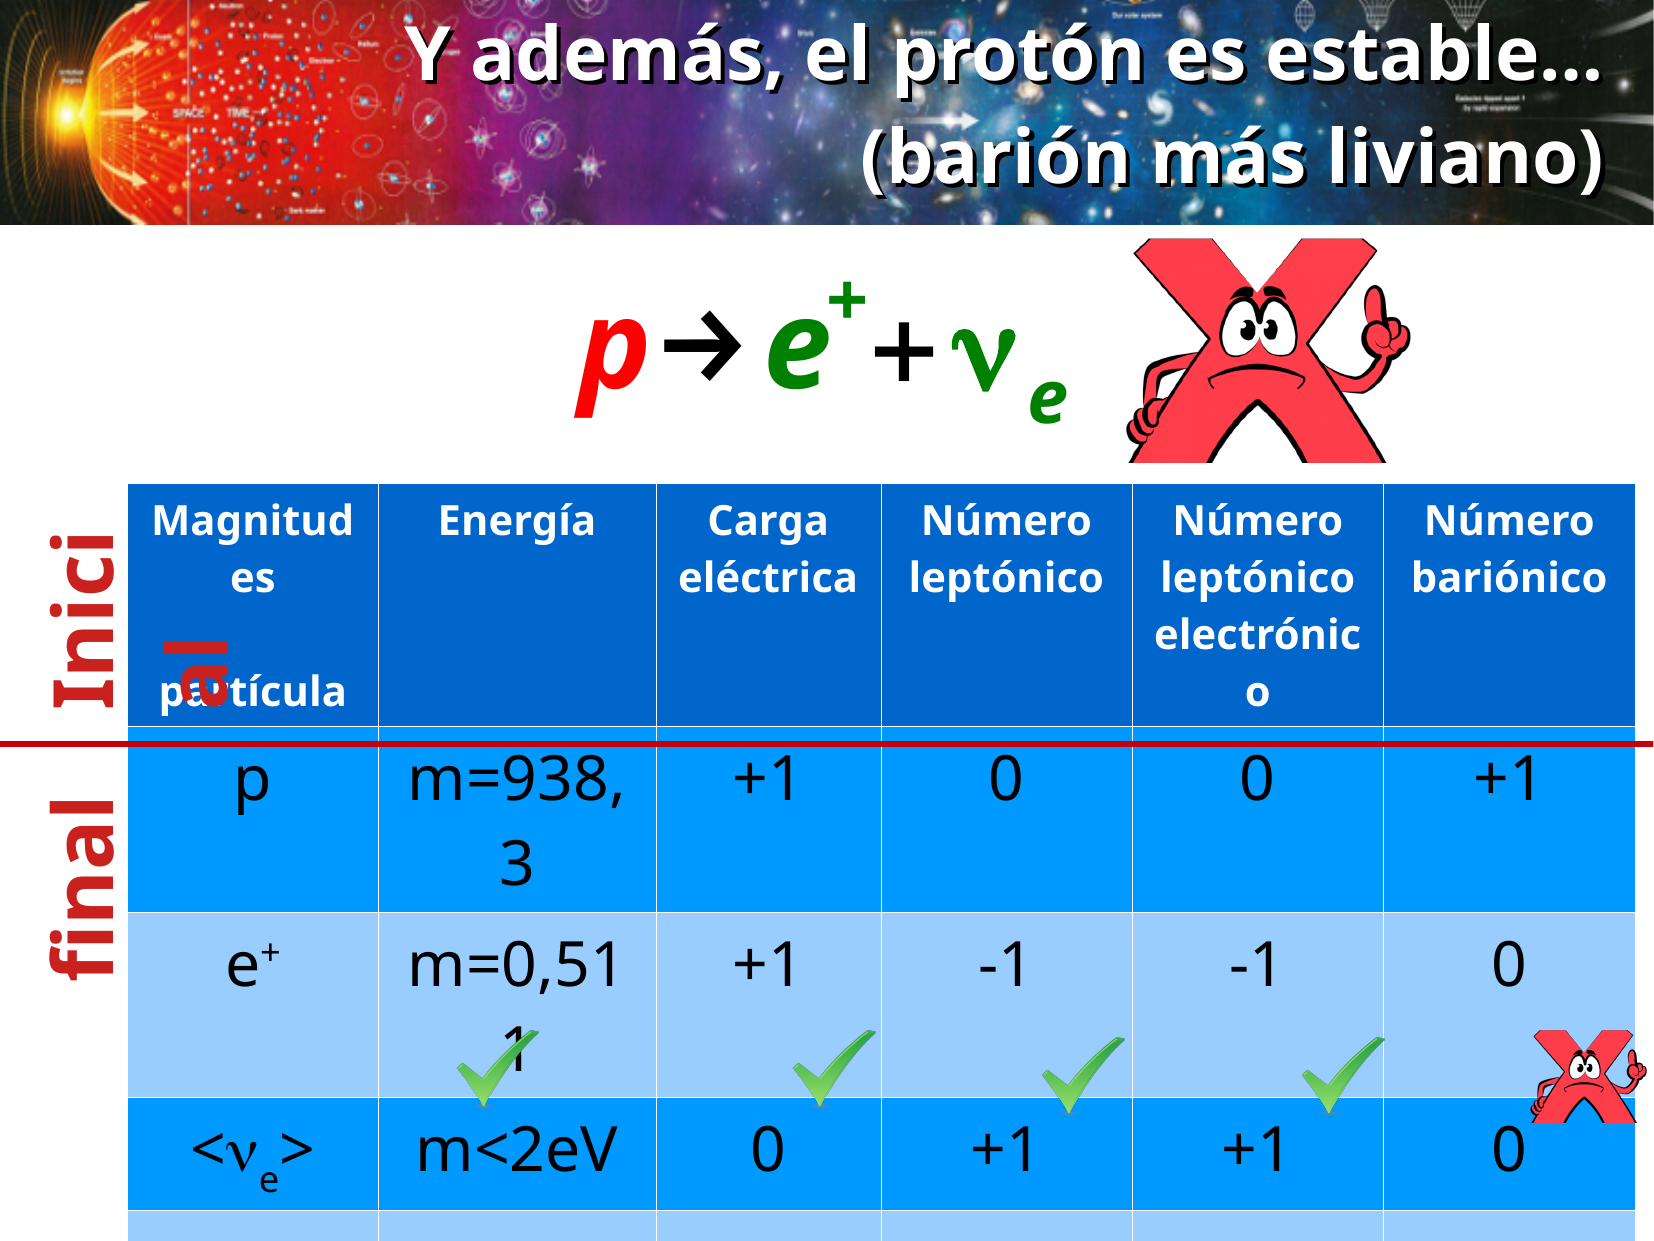

# Y además, el protón es estable… (barión más liviano)
| Magnitudes partícula | Energía | Carga eléctrica | Número leptónico | Número leptónico electrónico | Número bariónico |
| --- | --- | --- | --- | --- | --- |
| p | m=938,3 | +1 | 0 | 0 | +1 |
| e+ | m=0,511 | +1 | -1 | -1 | 0 |
| <ne> | m<2eV | 0 | +1 | +1 | 0 |
| | | | | | |
| Final | | 0 | 0 | 0 | 0 |
Inicial
final
H. Asorey - Física IV B
31